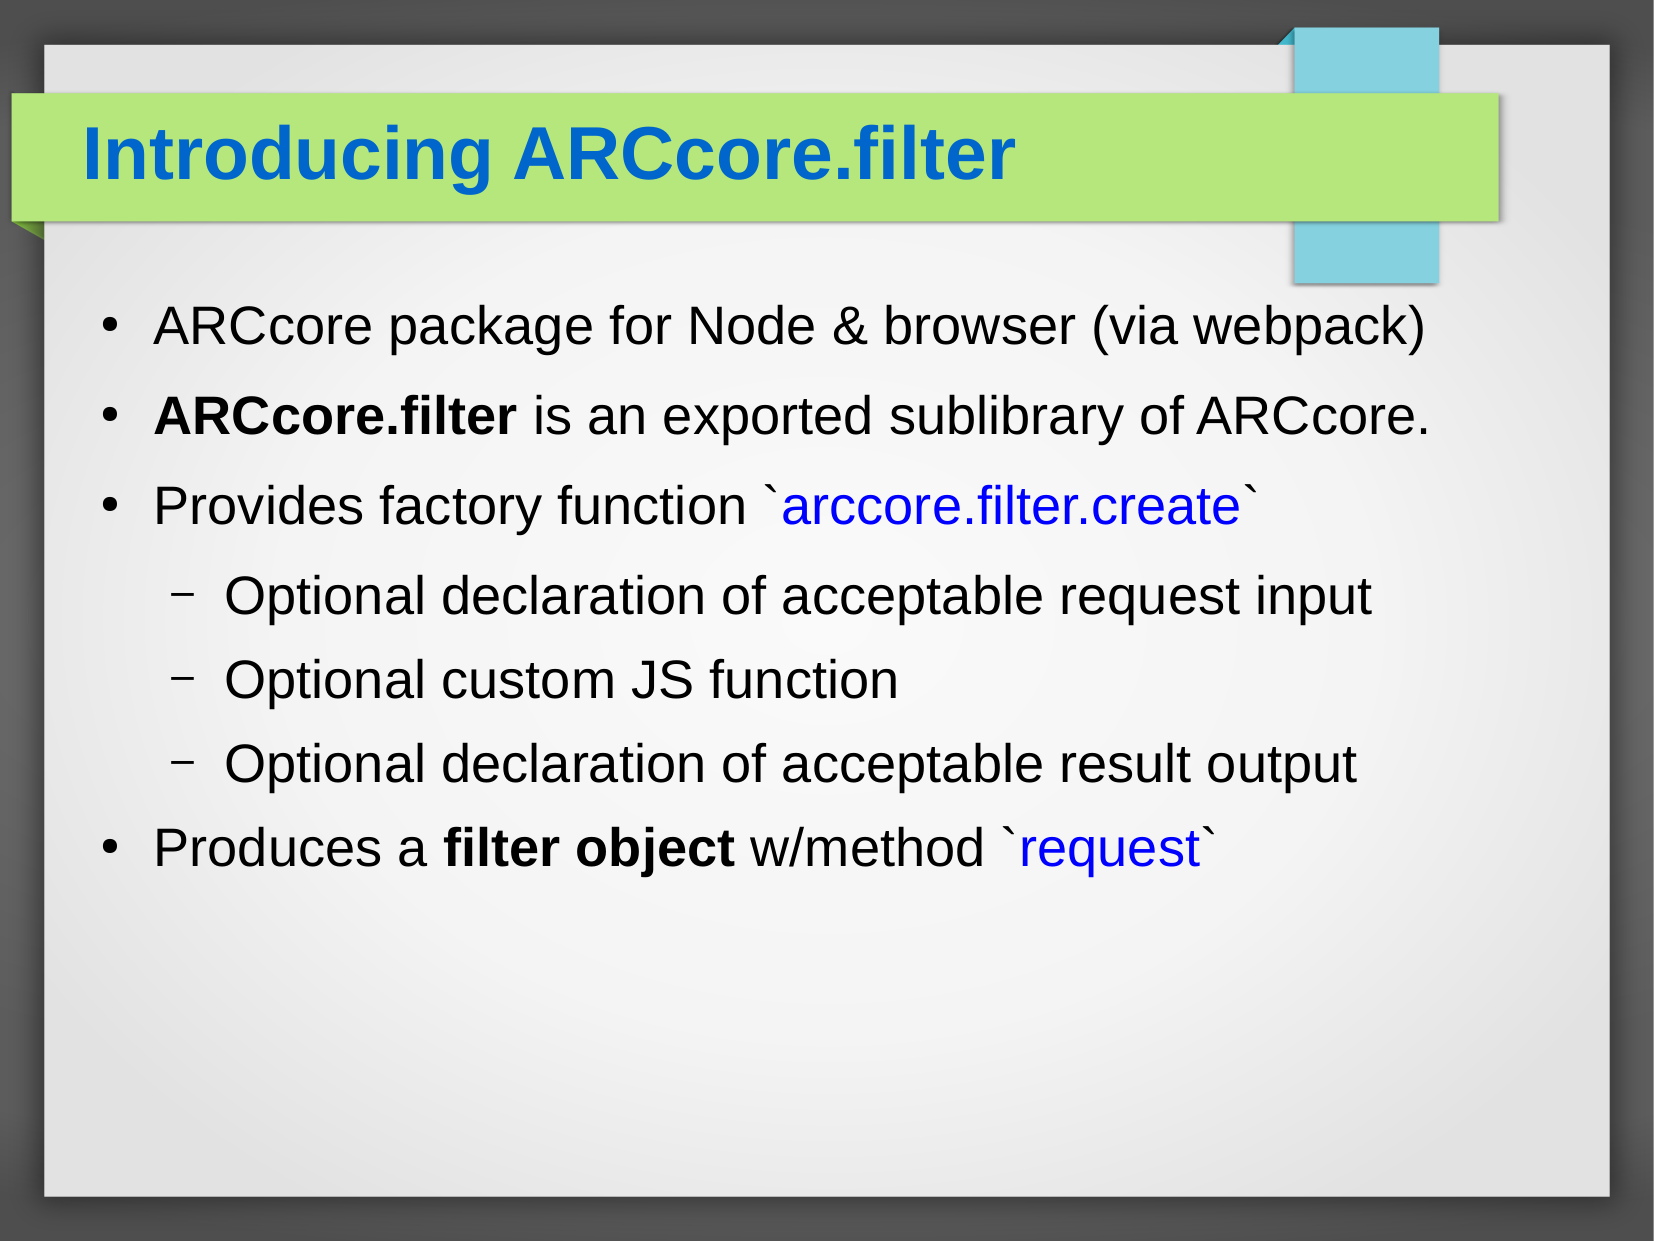

# Introducing ARCcore.filter
ARCcore package for Node & browser (via webpack)
ARCcore.filter is an exported sublibrary of ARCcore.
Provides factory function `arccore.filter.create`
Optional declaration of acceptable request input
Optional custom JS function
Optional declaration of acceptable result output
Produces a filter object w/method `request`